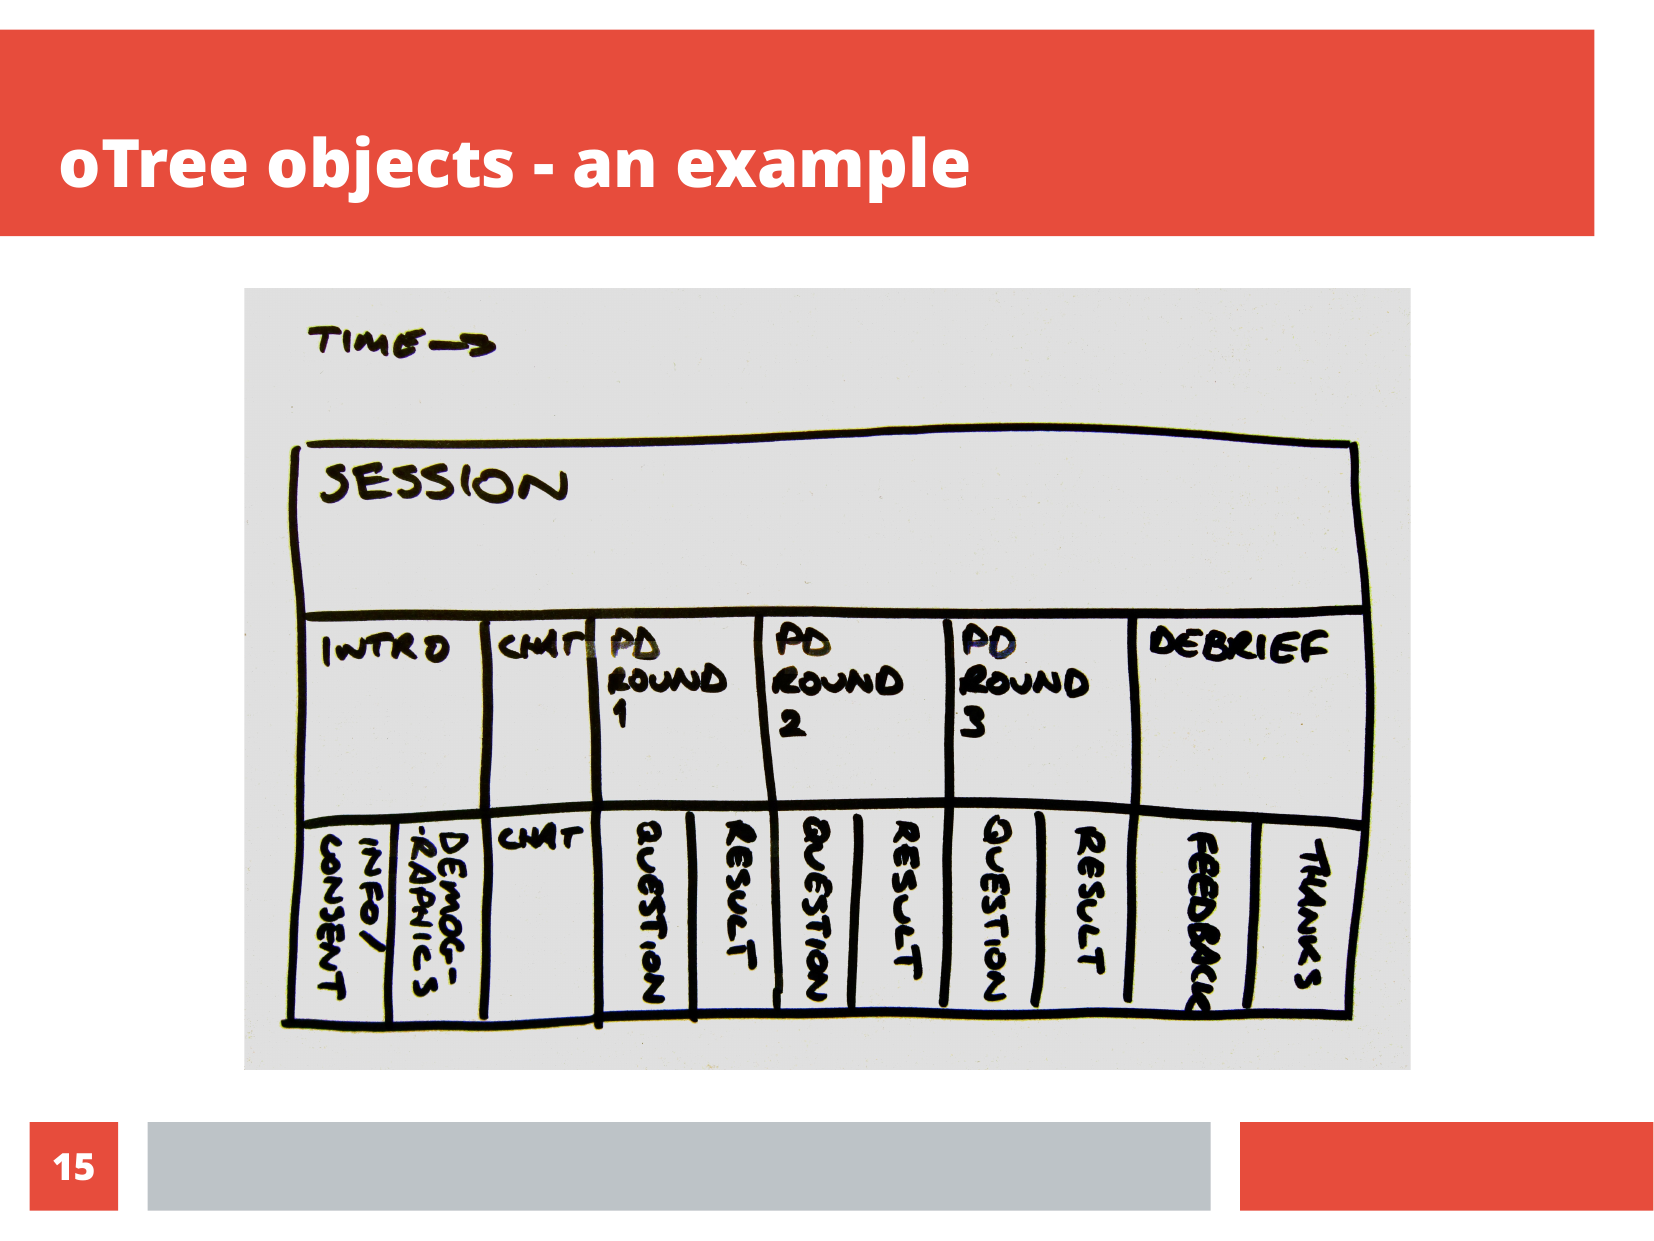

# oTree objects - an example
15